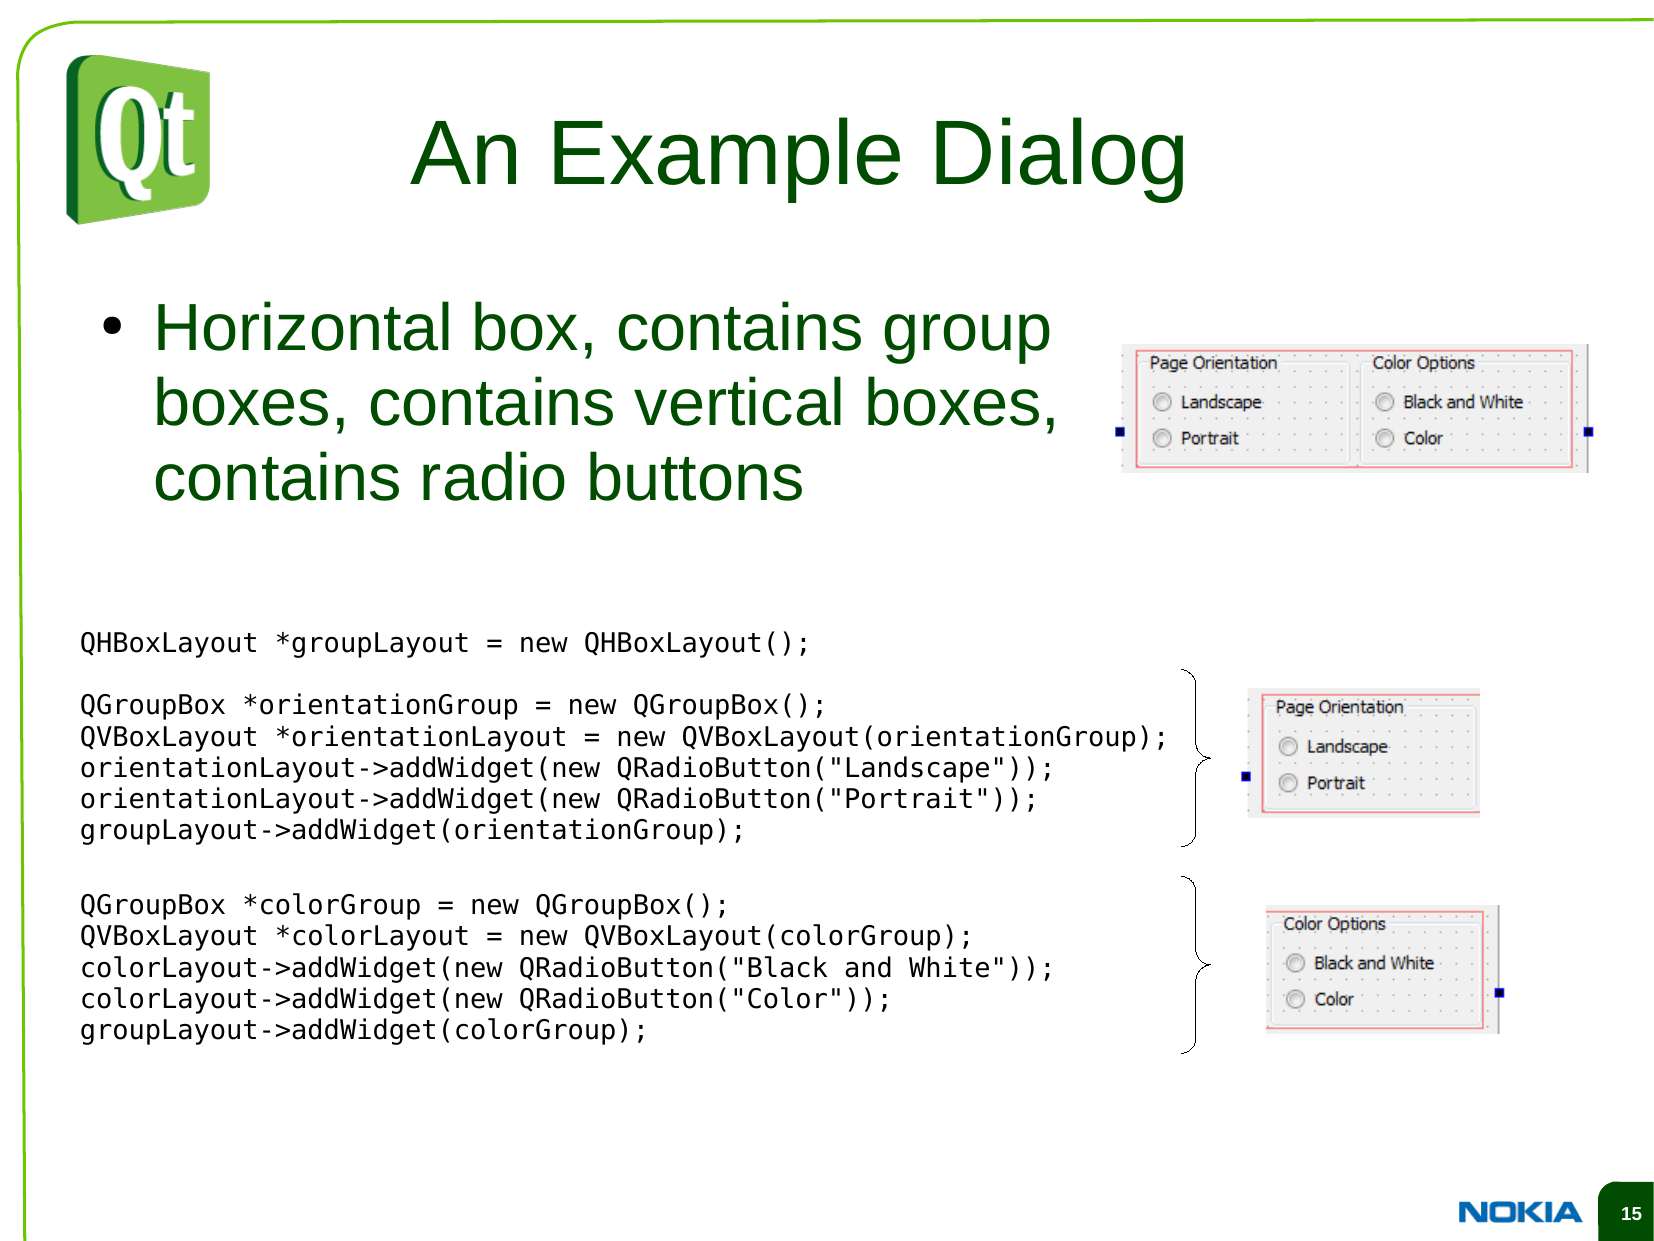

# An Example Dialog
Horizontal box, contains group boxes, contains vertical boxes, contains radio buttons
 QHBoxLayout *groupLayout = new QHBoxLayout();
 QGroupBox *orientationGroup = new QGroupBox();
 QVBoxLayout *orientationLayout = new QVBoxLayout(orientationGroup);
 orientationLayout->addWidget(new QRadioButton("Landscape"));
 orientationLayout->addWidget(new QRadioButton("Portrait"));
 groupLayout->addWidget(orientationGroup);
 QGroupBox *colorGroup = new QGroupBox();
 QVBoxLayout *colorLayout = new QVBoxLayout(colorGroup);
 colorLayout->addWidget(new QRadioButton("Black and White"));
 colorLayout->addWidget(new QRadioButton("Color"));
 groupLayout->addWidget(colorGroup);